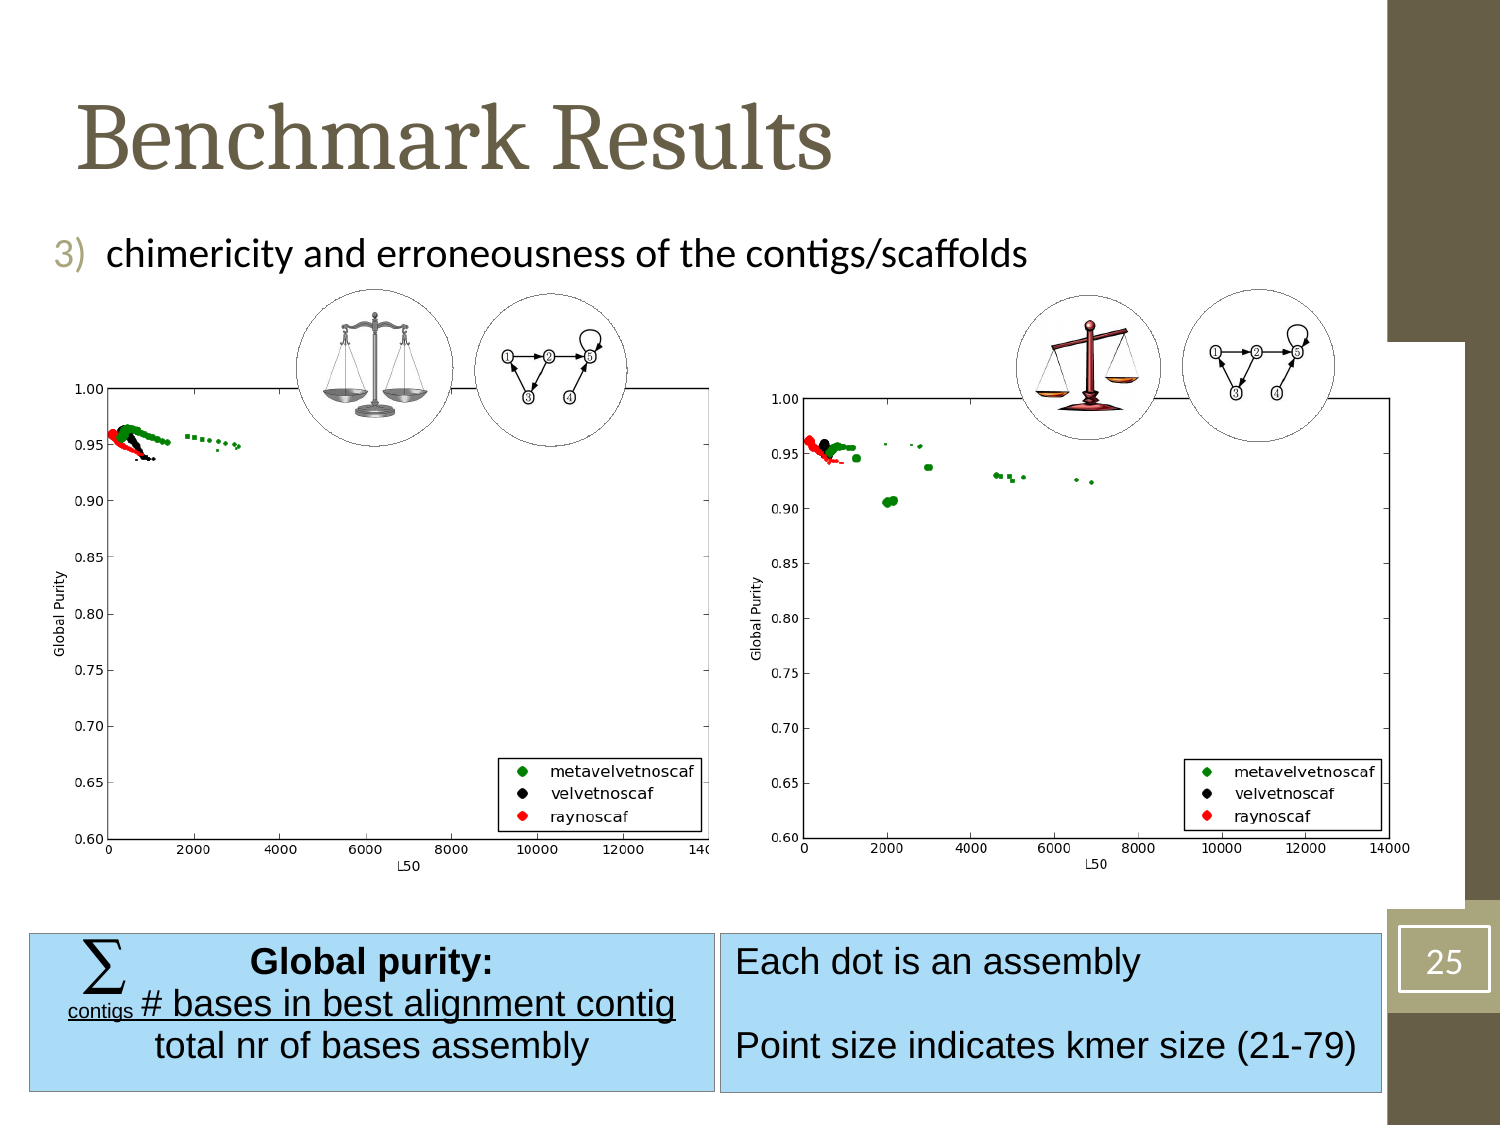

# Benchmark Results
chimericity and erroneousness of the contigs/scaﬀolds
25
Global purity:
 # bases in best alignment contig
total nr of bases assembly
∑
Each dot is an assembly
Point size indicates kmer size (21-79)
contigs